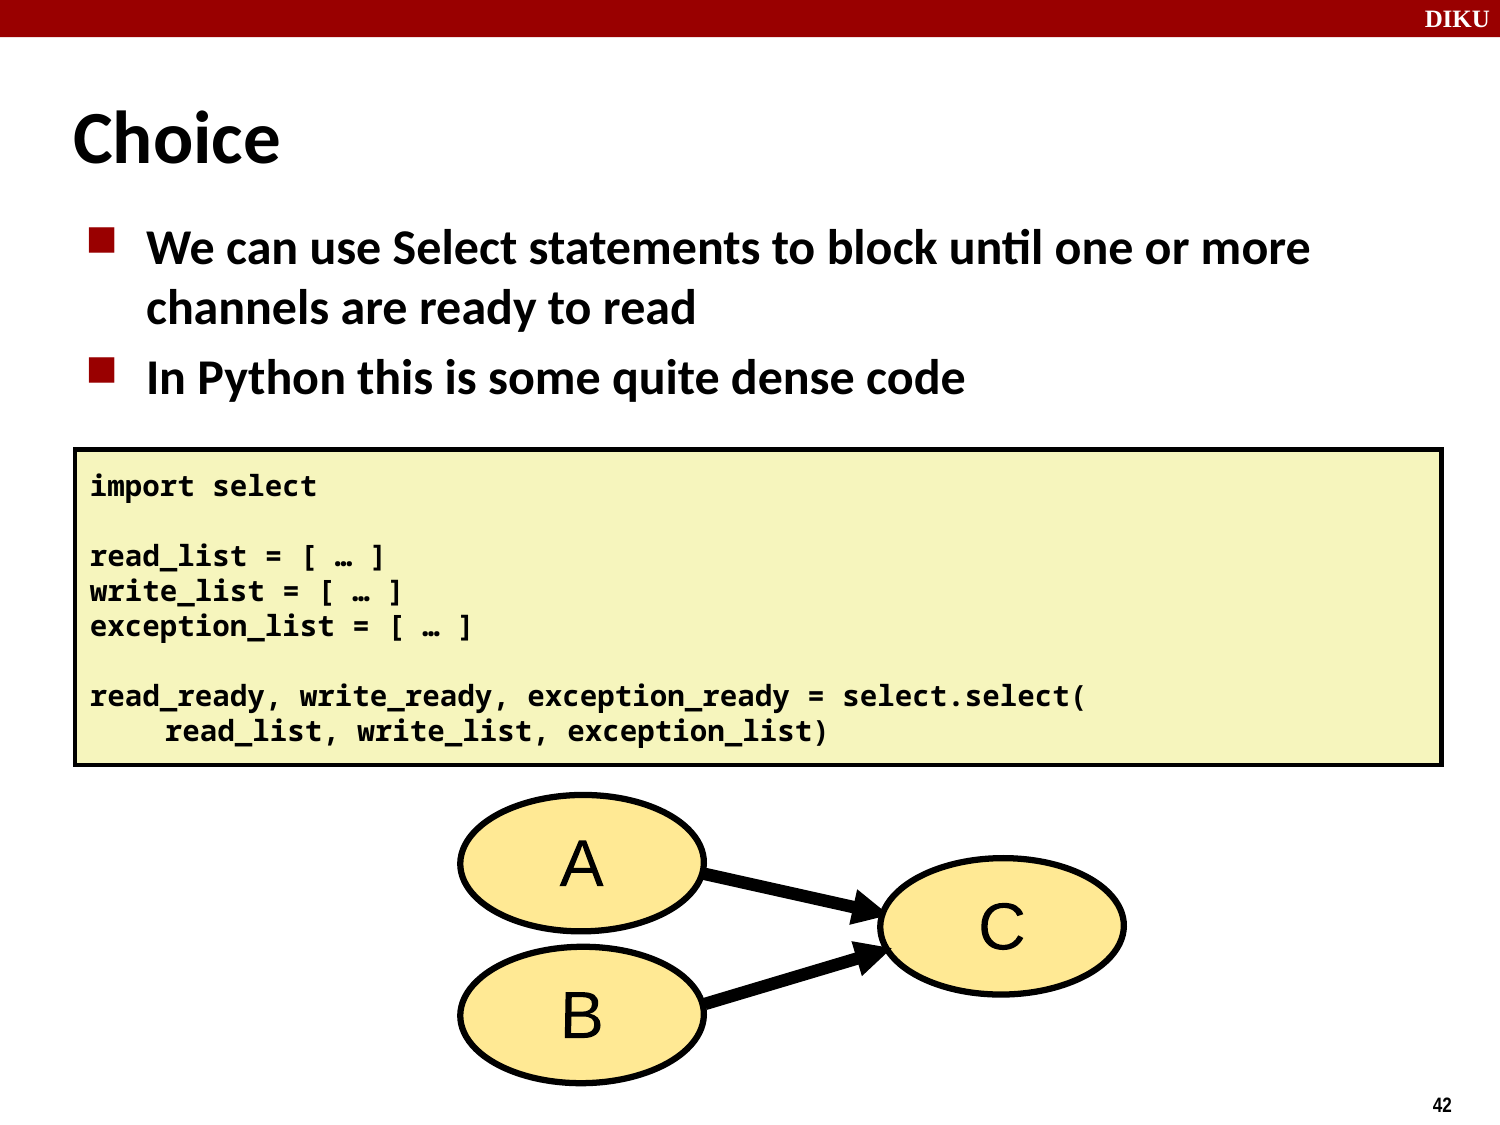

Choice
We can use Select statements to block until one or more channels are ready to read
In Python this is some quite dense code
import select
read_list = [ … ]
write_list = [ … ]
exception_list = [ … ]
read_ready, write_ready, exception_ready = select.select(
	read_list, write_list, exception_list)
A
C
B